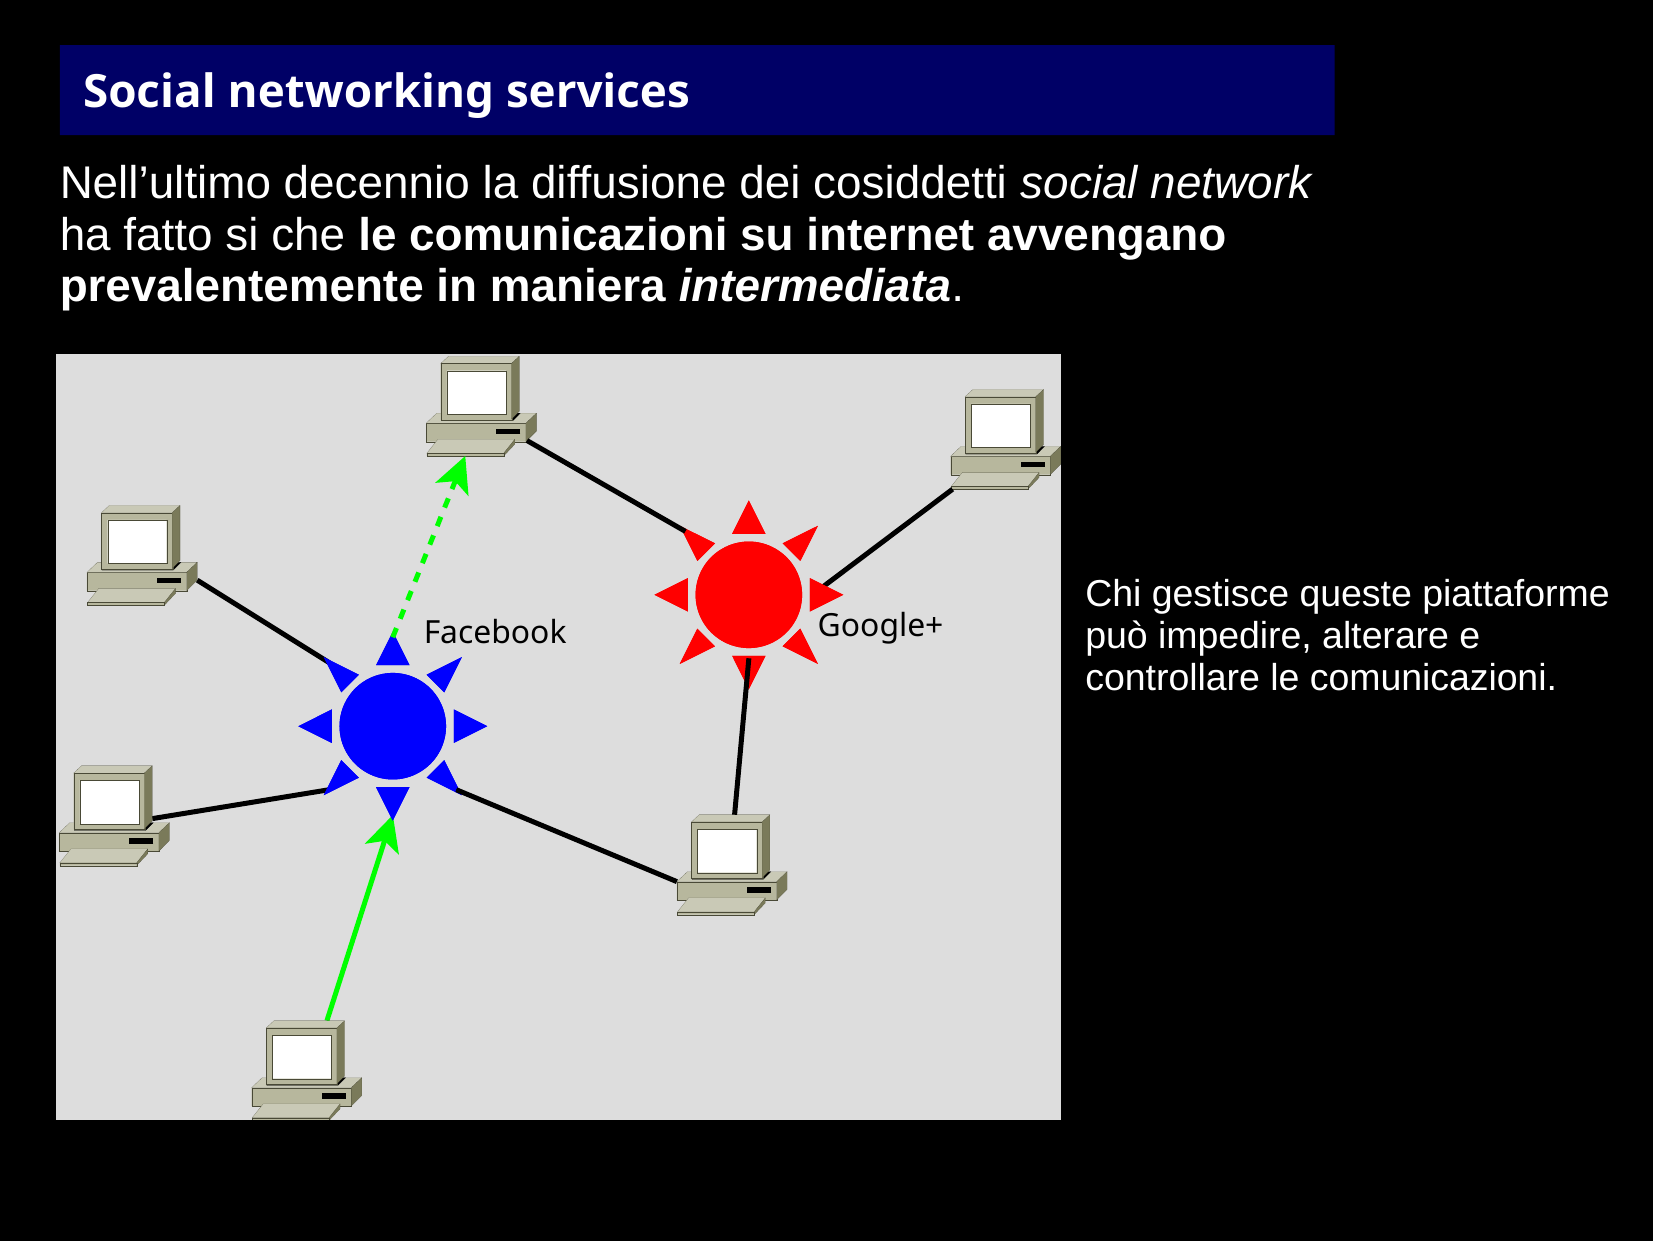

# Social networking services
Nell’ultimo decennio la diffusione dei cosiddetti social network ha fatto si che le comunicazioni su internet avvengano prevalentemente in maniera intermediata.
Chi gestisce queste piattaforme può impedire, alterare e
controllare le comunicazioni.